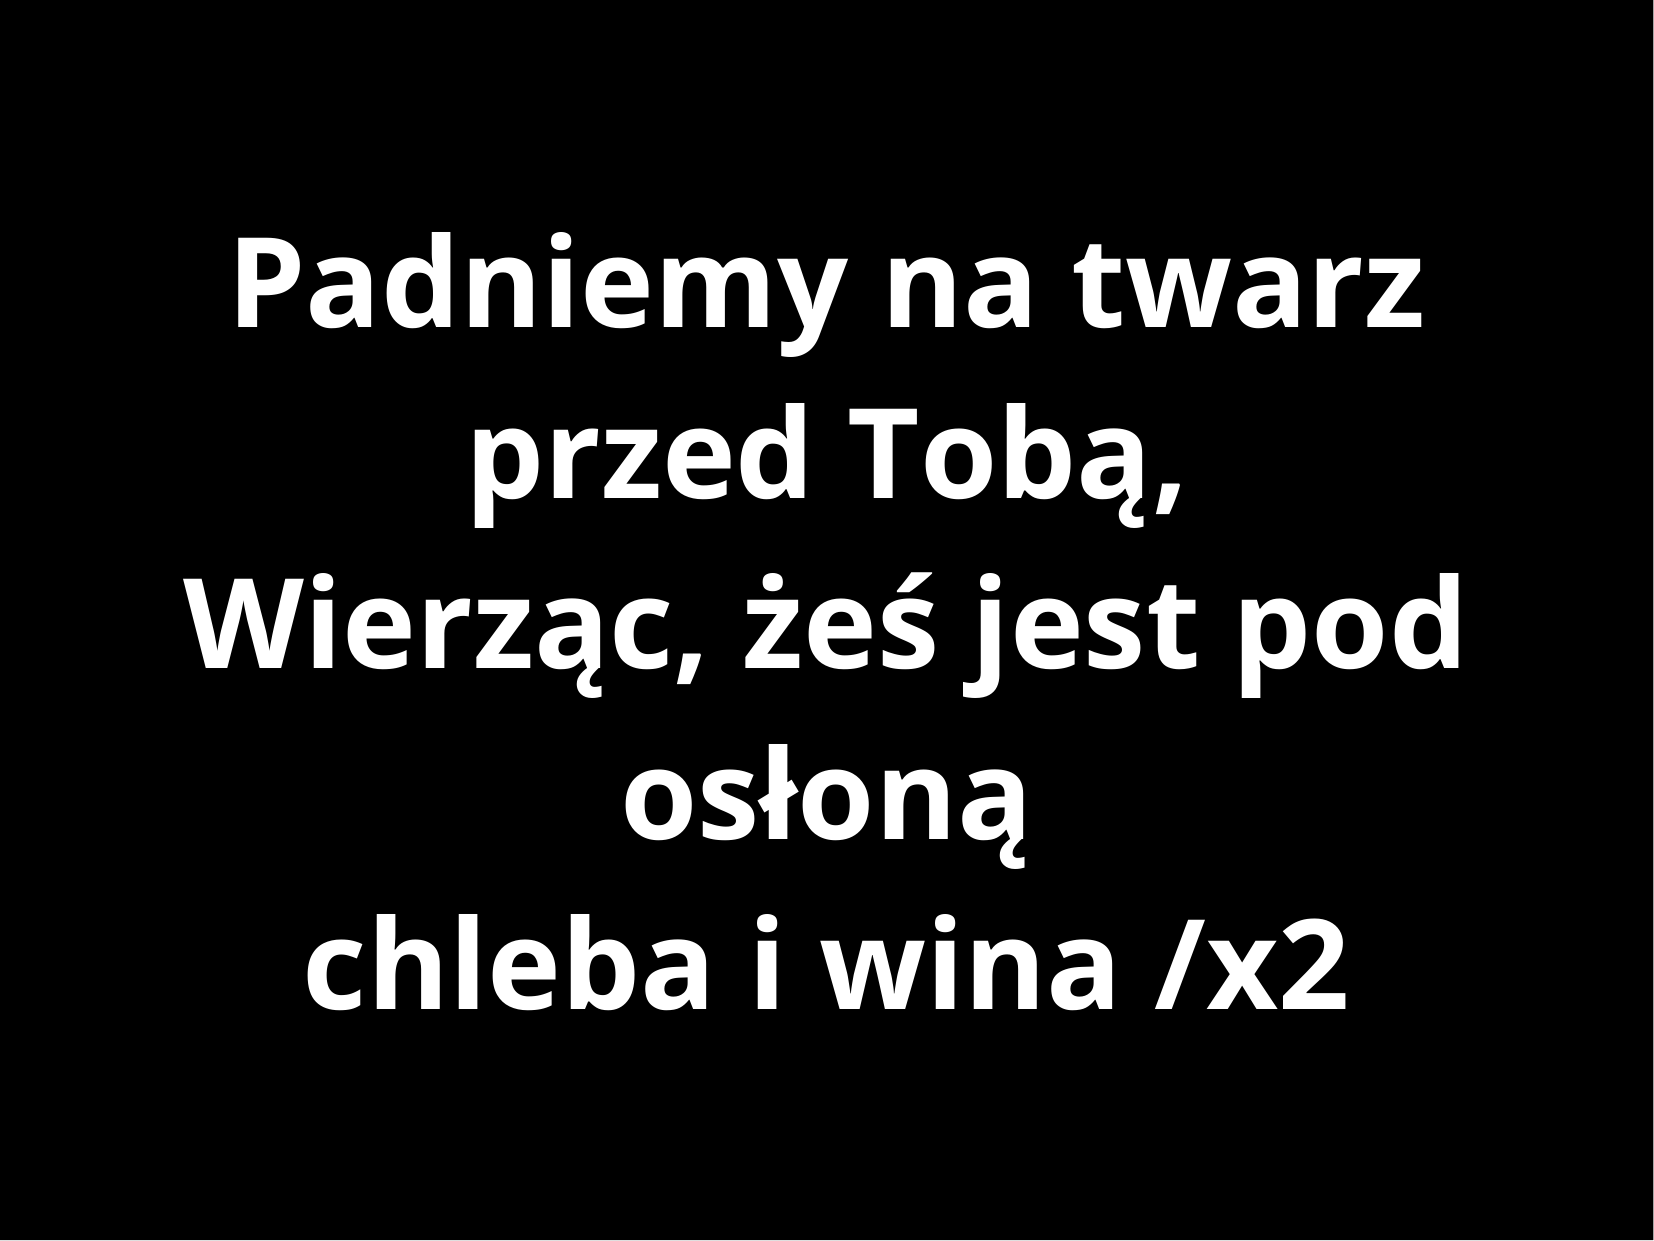

# Padniemy na twarz przed Tobą, Wierząc, żeś jest pod osłoną chleba i wina /x2